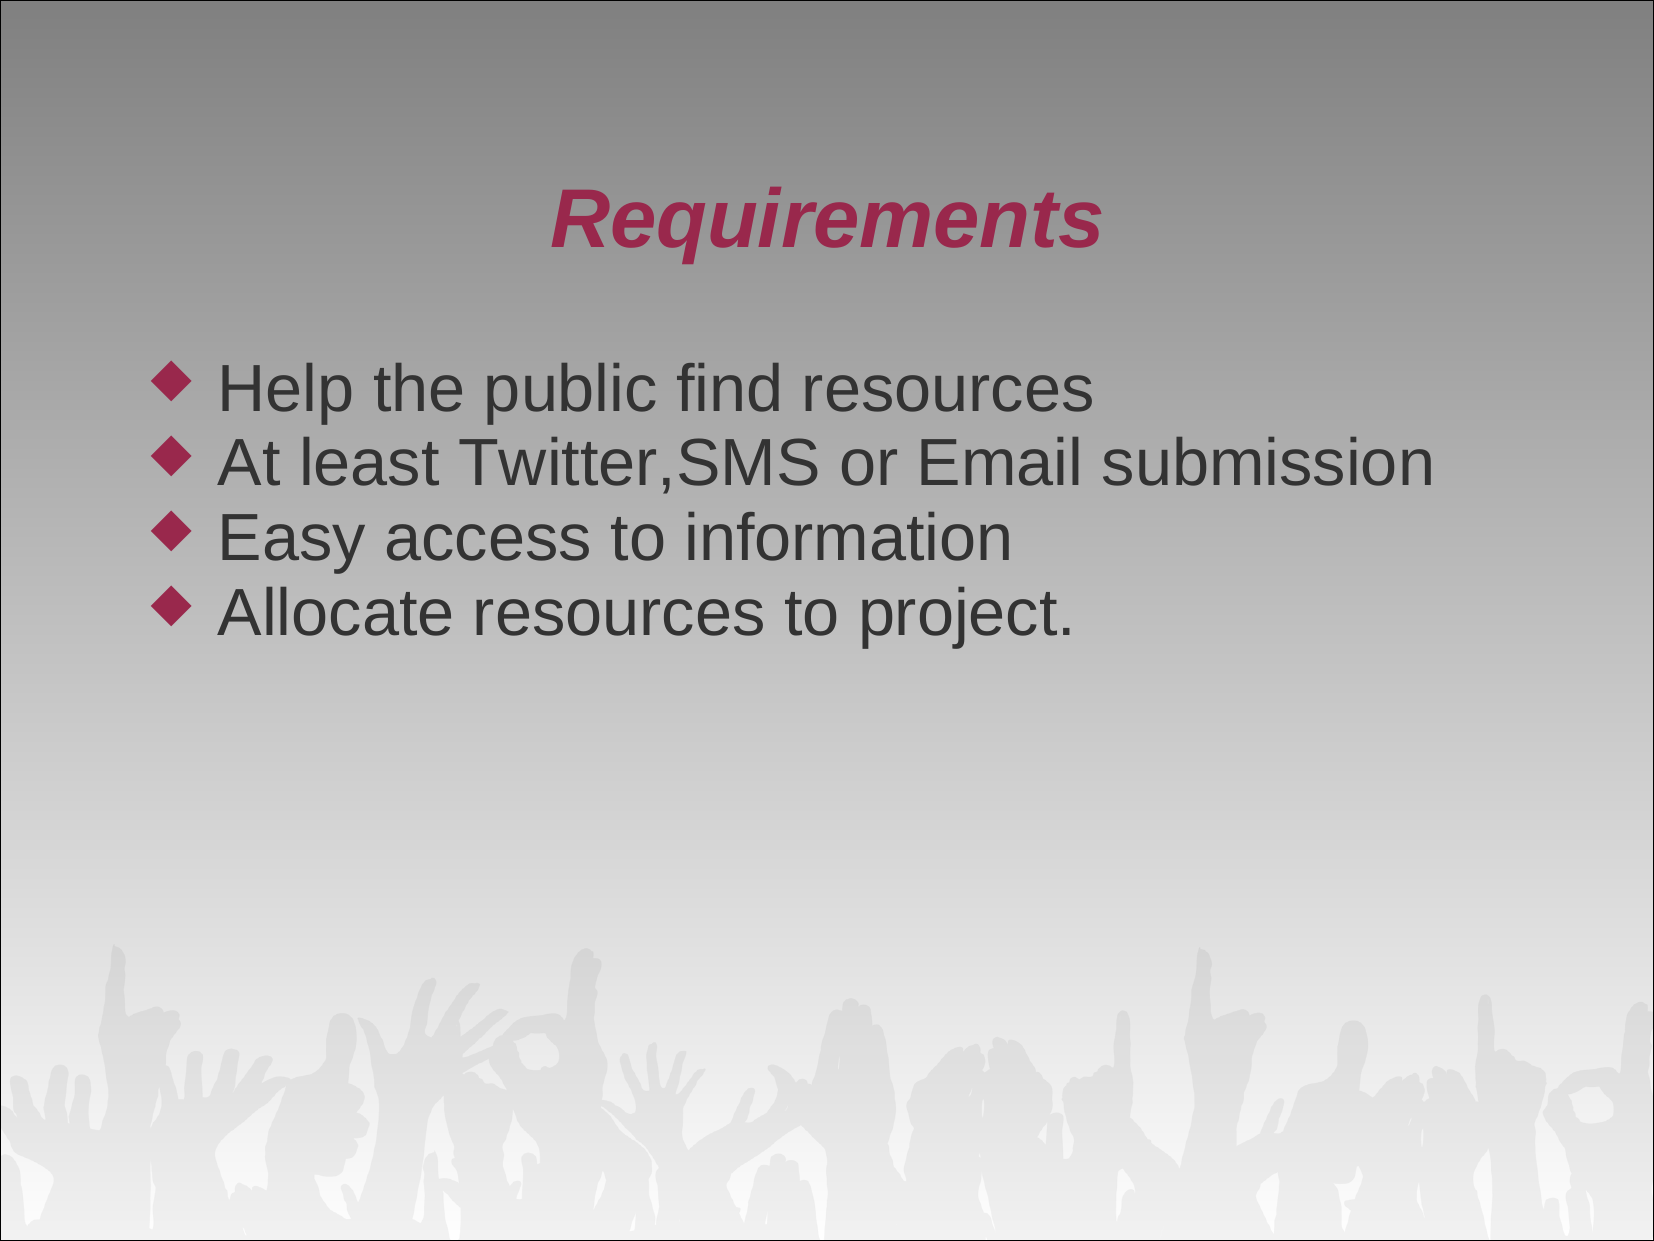

# Requirements
Help the public find resources
At least Twitter,SMS or Email submission
Easy access to information
Allocate resources to project.